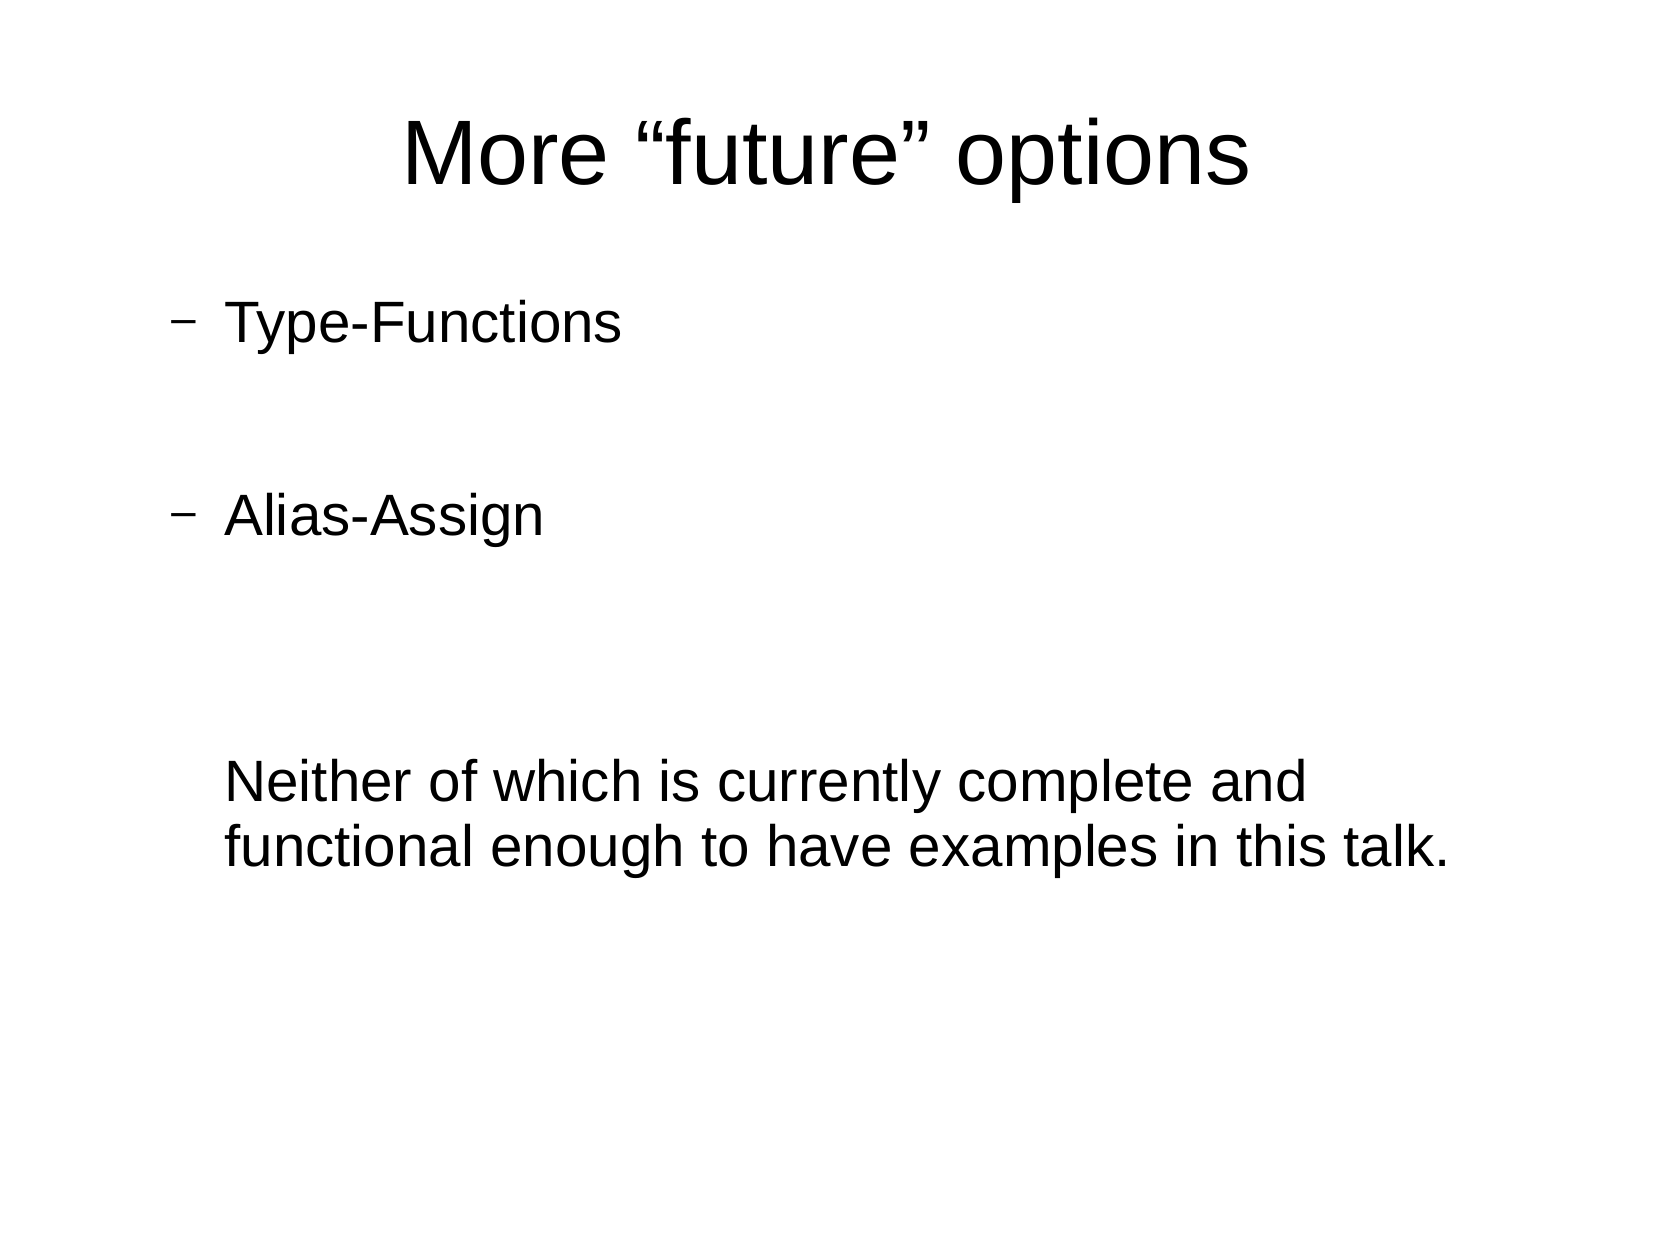

# More “future” options
Type-Functions
Alias-Assign
Neither of which is currently complete and functional enough to have examples in this talk.